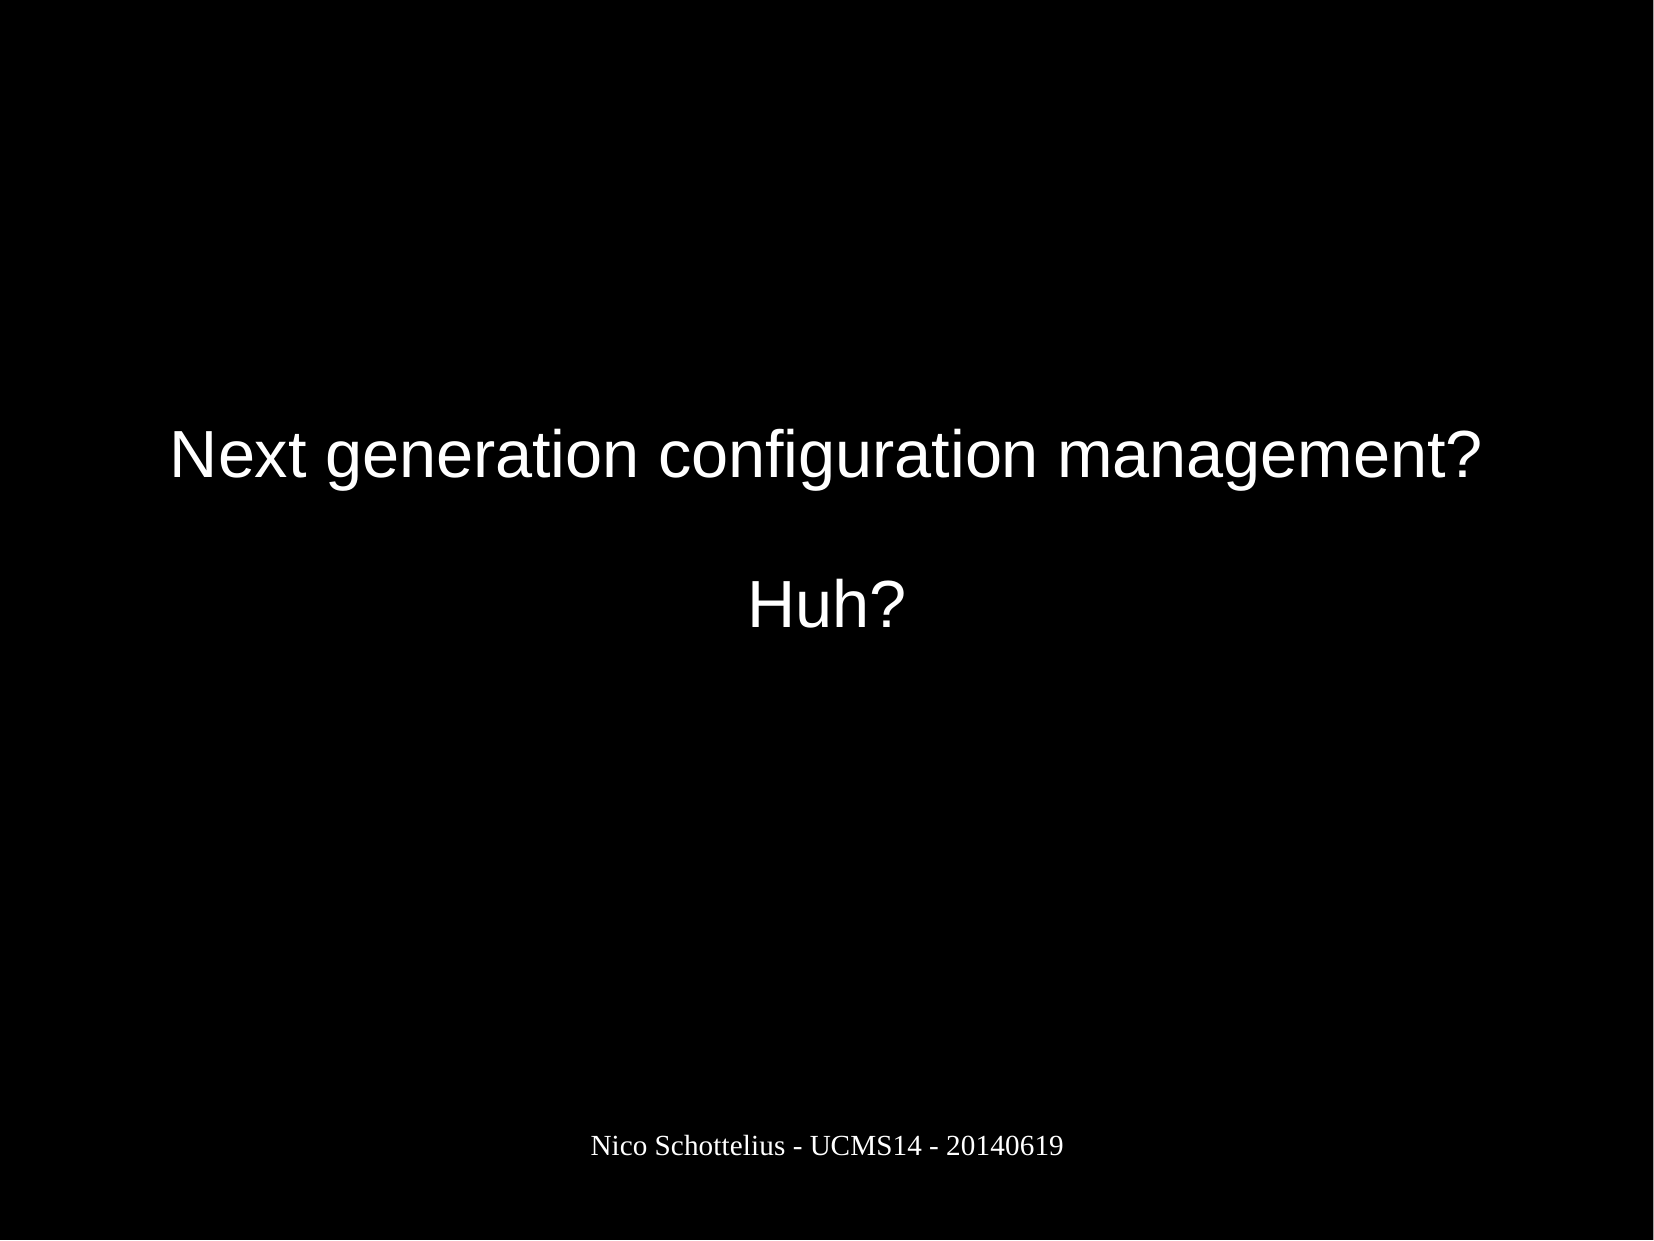

# Next generation configuration management?
Huh?
Nico Schottelius - UCMS14 - 20140619